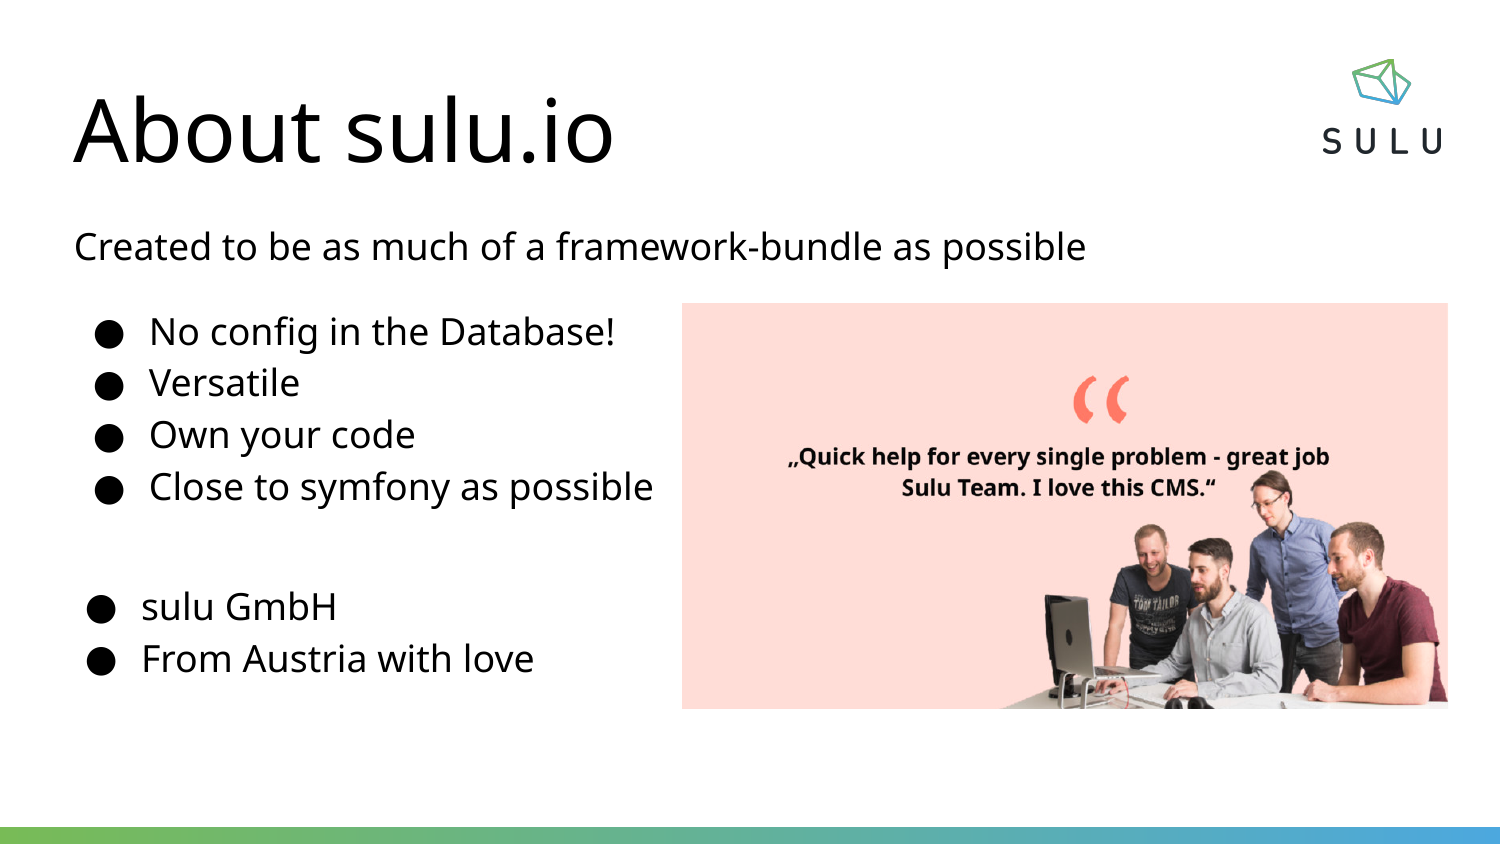

# About sulu.io
Created to be as much of a framework-bundle as possible
No config in the Database!
Versatile
Own your code
Close to symfony as possible
sulu GmbH
From Austria with love